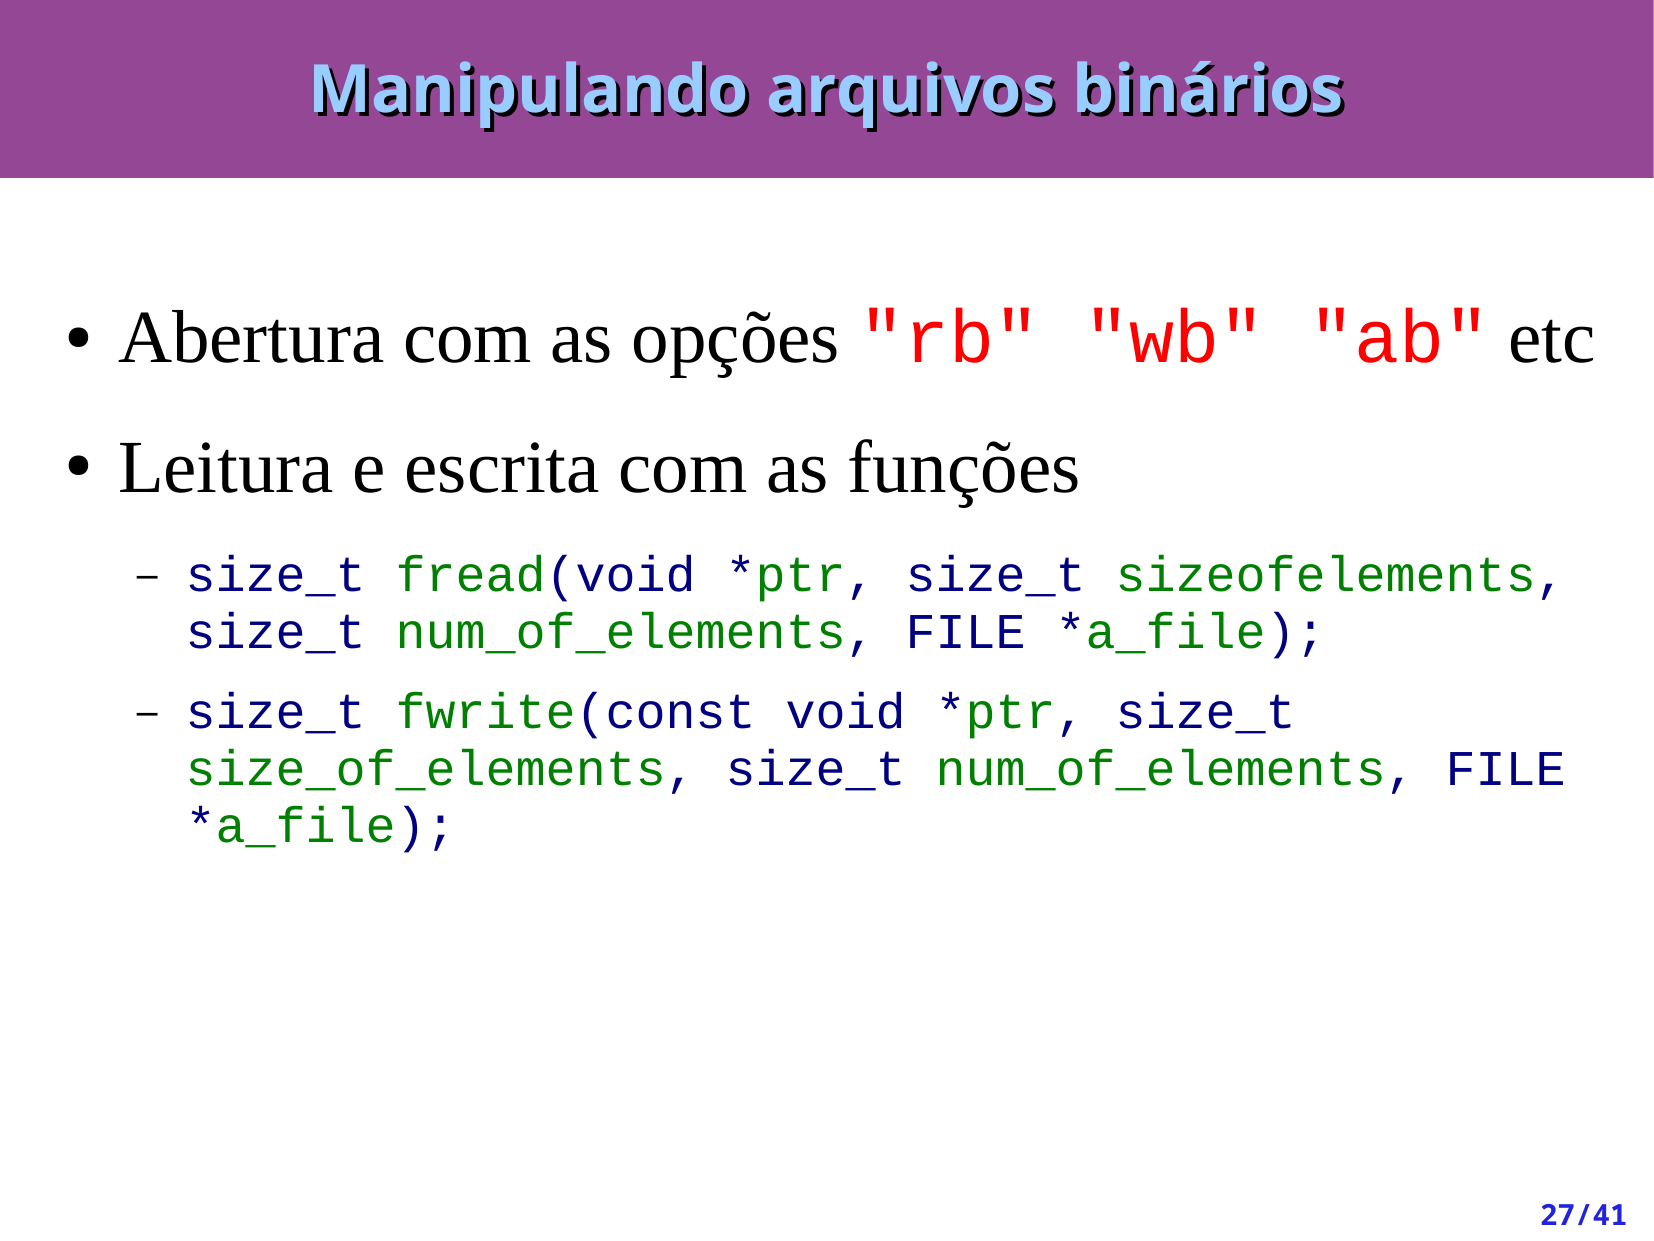

# Manipulando arquivos binários
Abertura com as opções "rb" "wb" "ab" etc
Leitura e escrita com as funções
size_t fread(void *ptr, size_t sizeofelements, size_t num_of_elements, FILE *a_file);
size_t fwrite(const void *ptr, size_t size_of_elements, size_t num_of_elements, FILE *a_file);
27